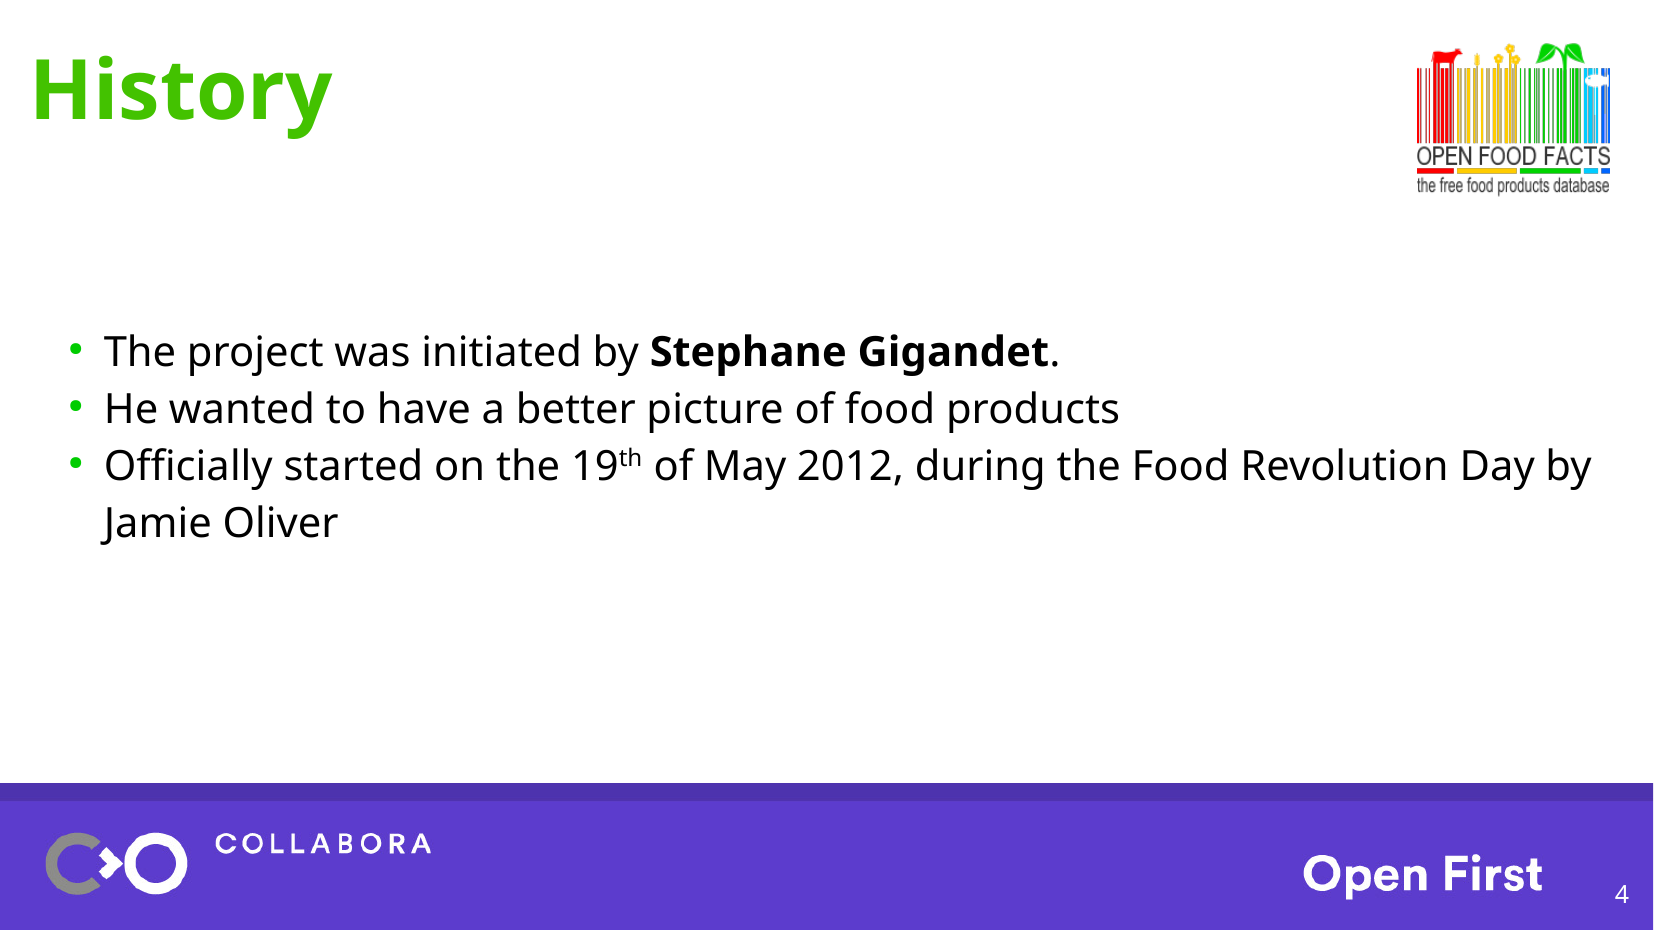

# History
The project was initiated by Stephane Gigandet.
He wanted to have a better picture of food products
Officially started on the 19th of May 2012, during the Food Revolution Day by Jamie Oliver
4